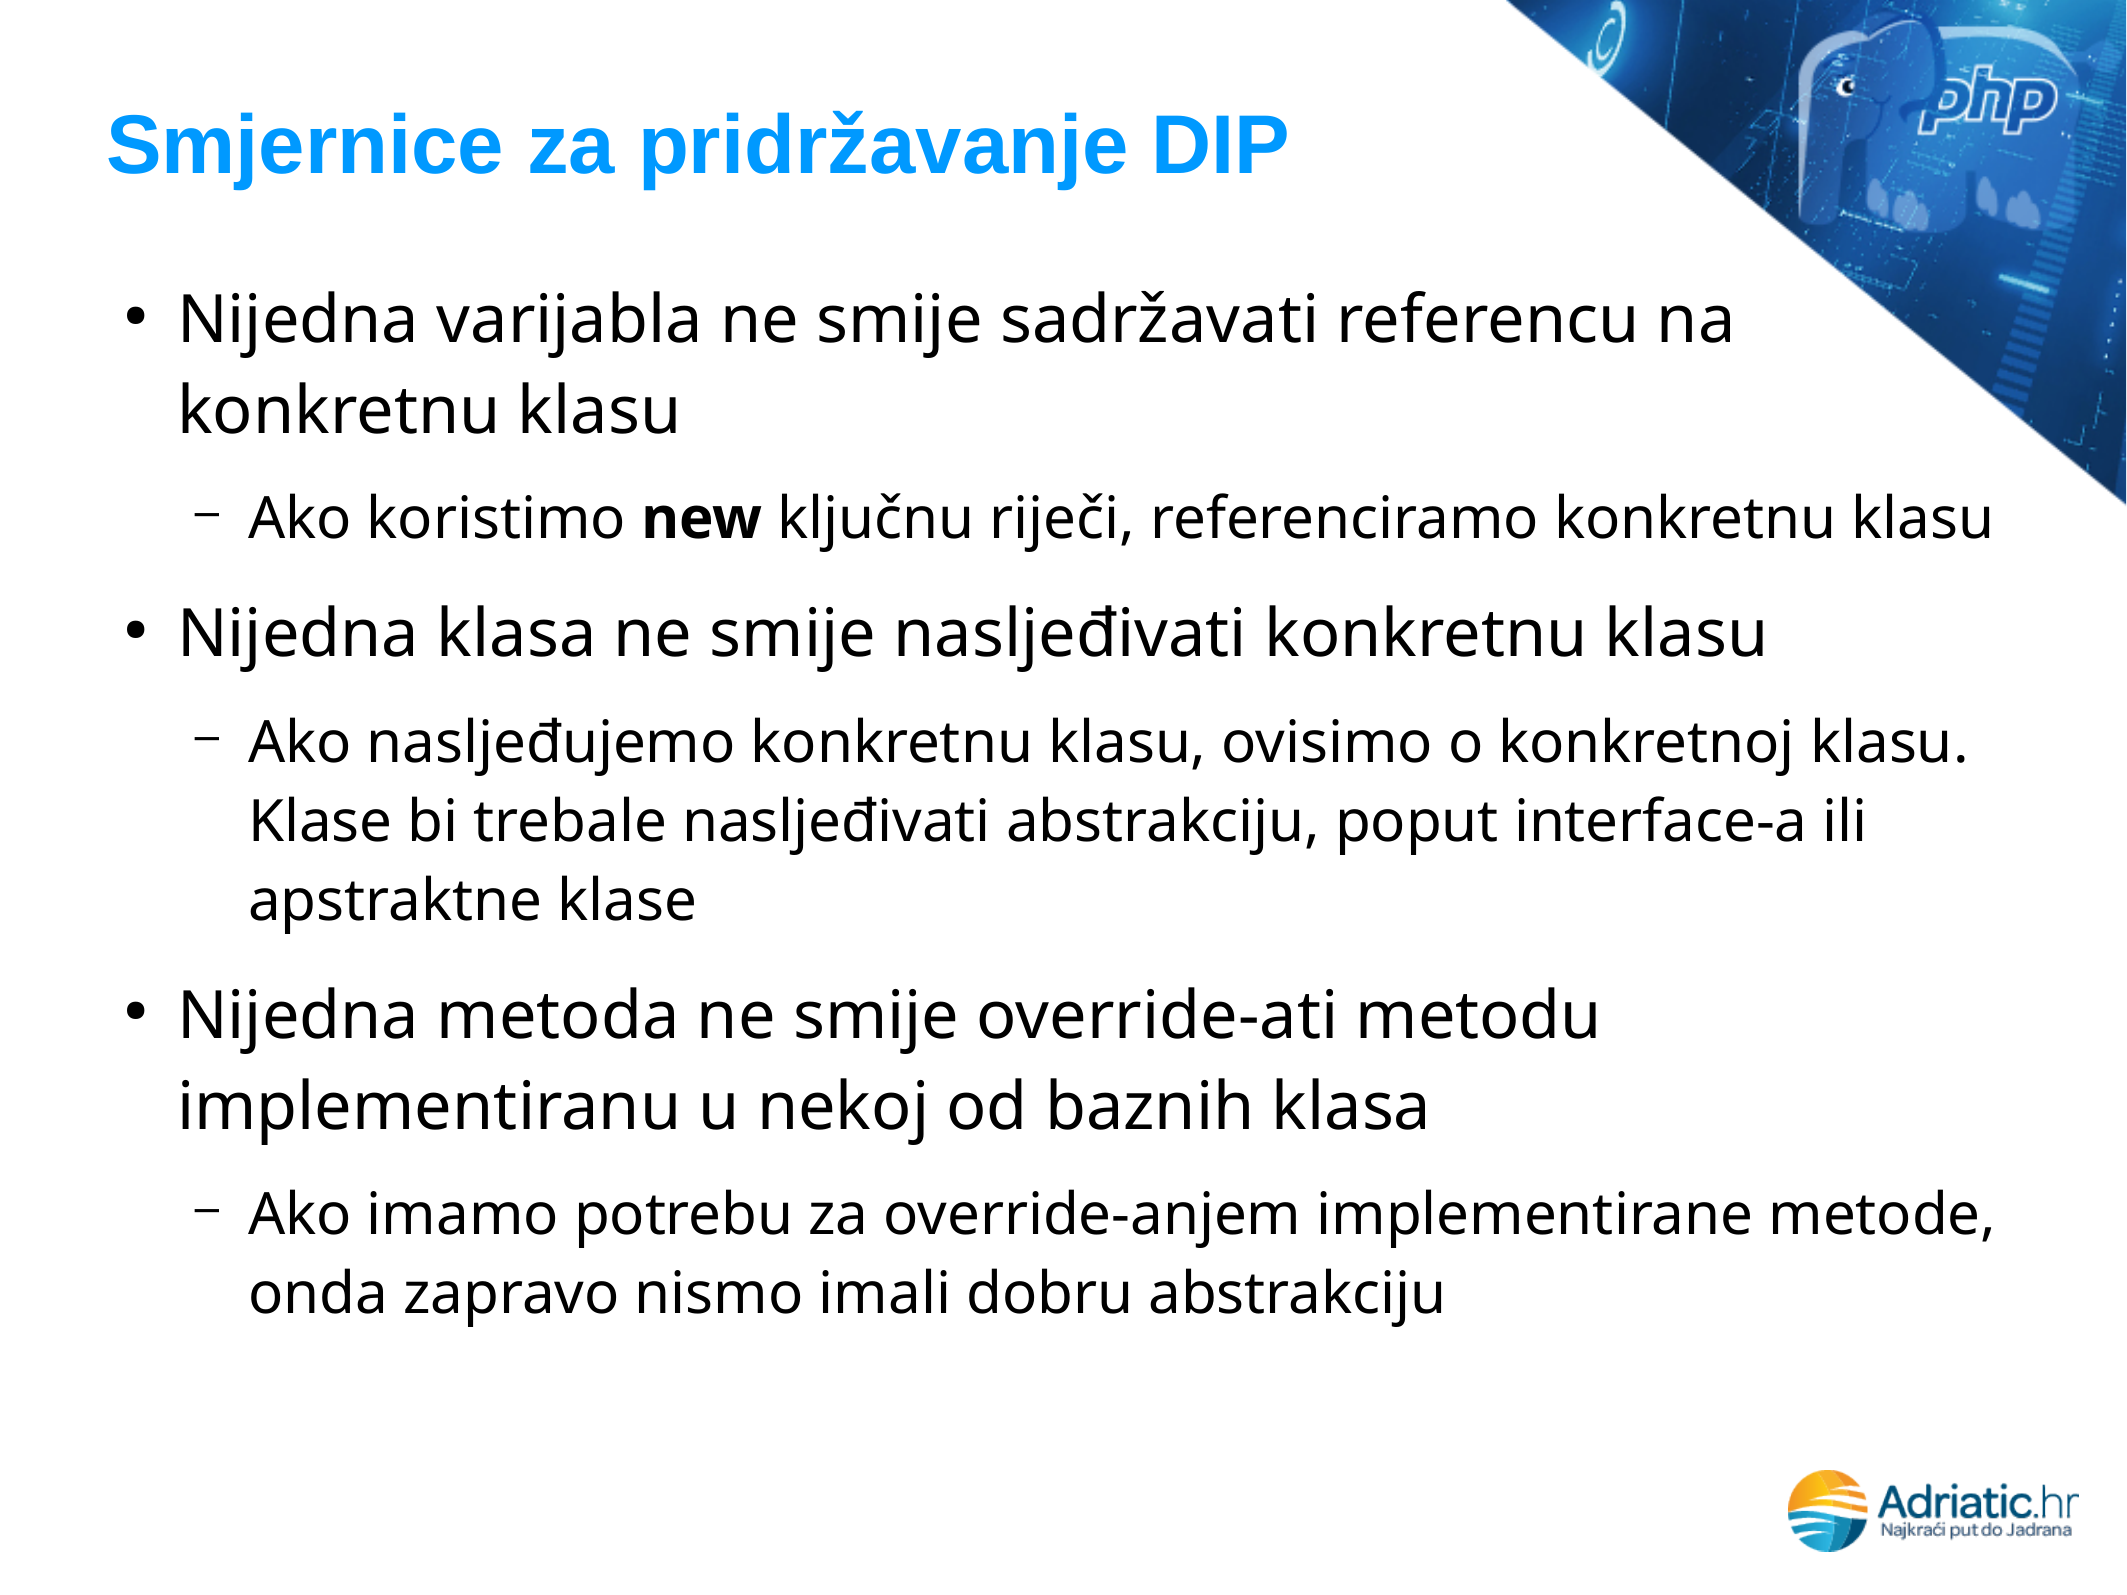

# Smjernice za pridržavanje DIP
Nijedna varijabla ne smije sadržavati referencu na konkretnu klasu
Ako koristimo new ključnu riječi, referenciramo konkretnu klasu
Nijedna klasa ne smije nasljeđivati konkretnu klasu
Ako nasljeđujemo konkretnu klasu, ovisimo o konkretnoj klasu. Klase bi trebale nasljeđivati abstrakciju, poput interface-a ili apstraktne klase
Nijedna metoda ne smije override-ati metodu implementiranu u nekoj od baznih klasa
Ako imamo potrebu za override-anjem implementirane metode, onda zapravo nismo imali dobru abstrakciju